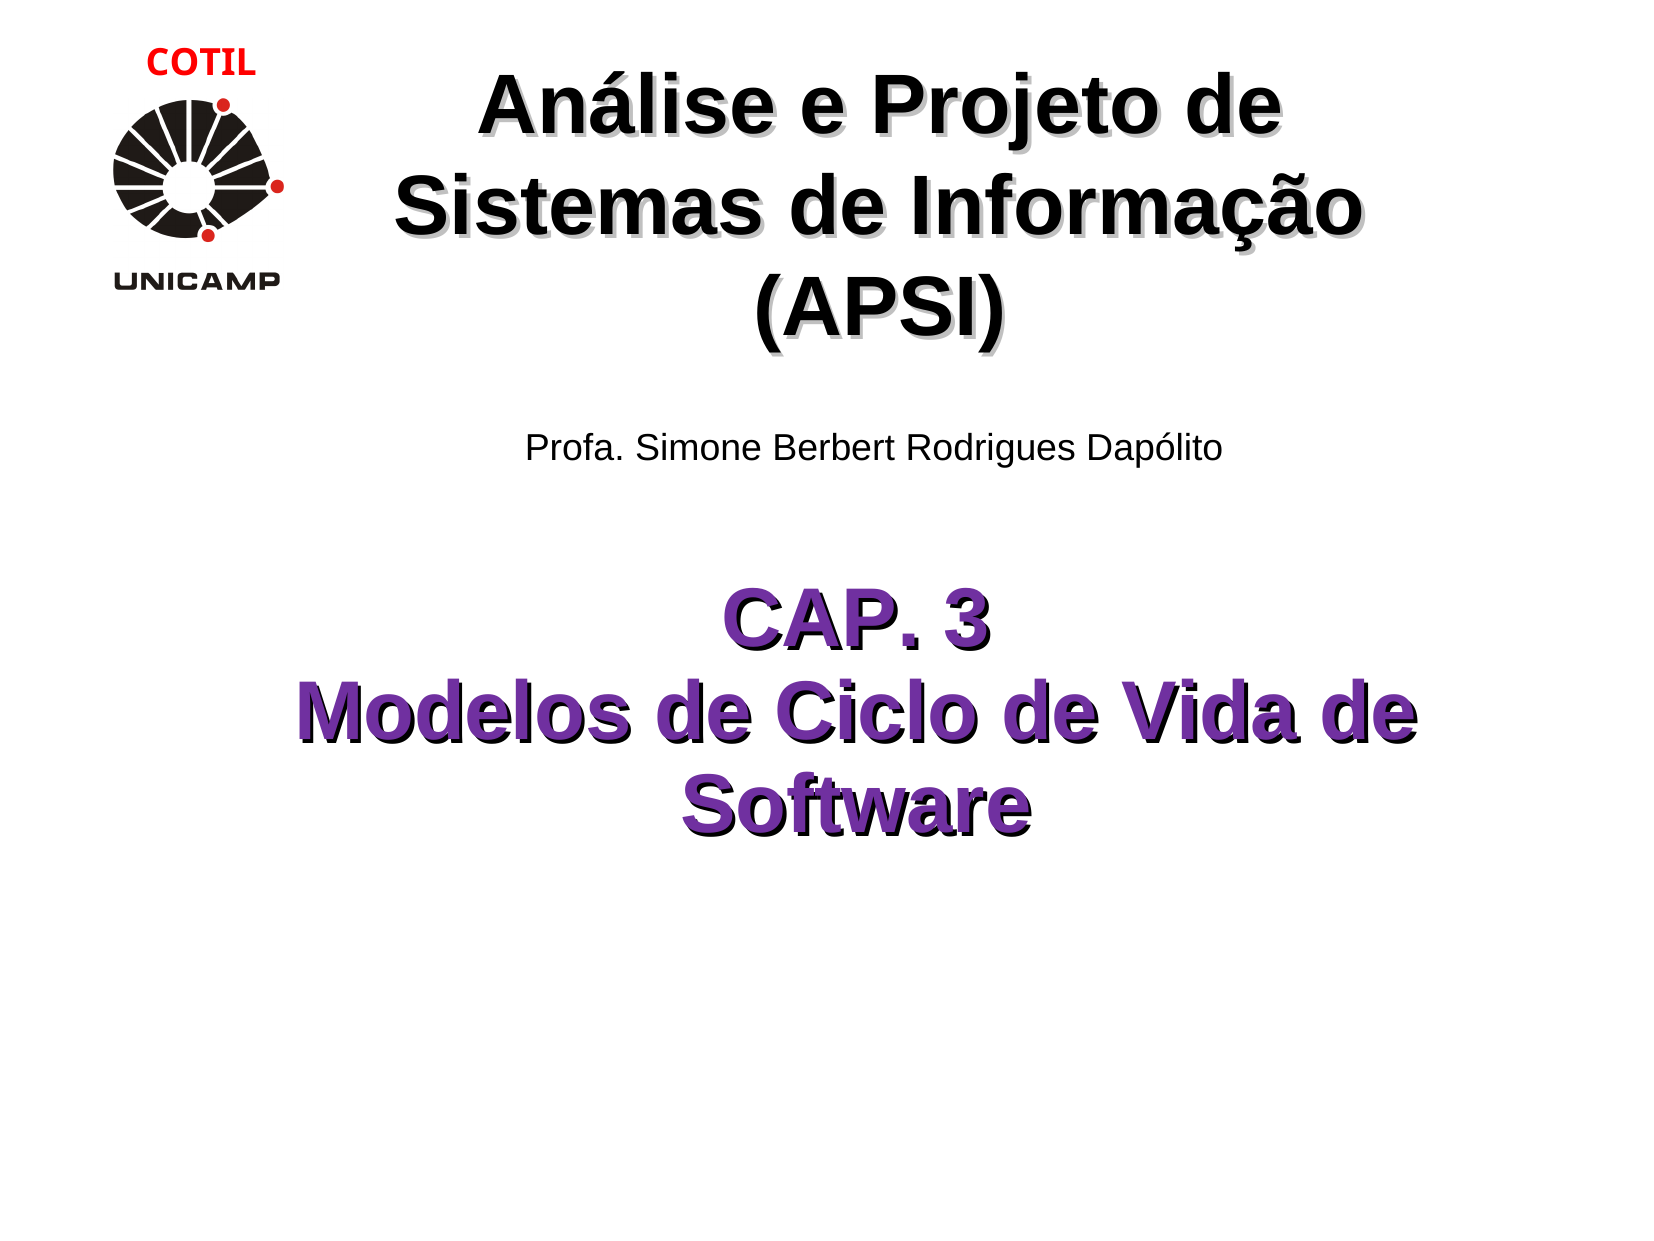

COTIL
Análise e Projeto de Sistemas de Informação
(APSI)
Profa. Simone Berbert Rodrigues Dapólito
# CAP. 3
Modelos de Ciclo de Vida de Software